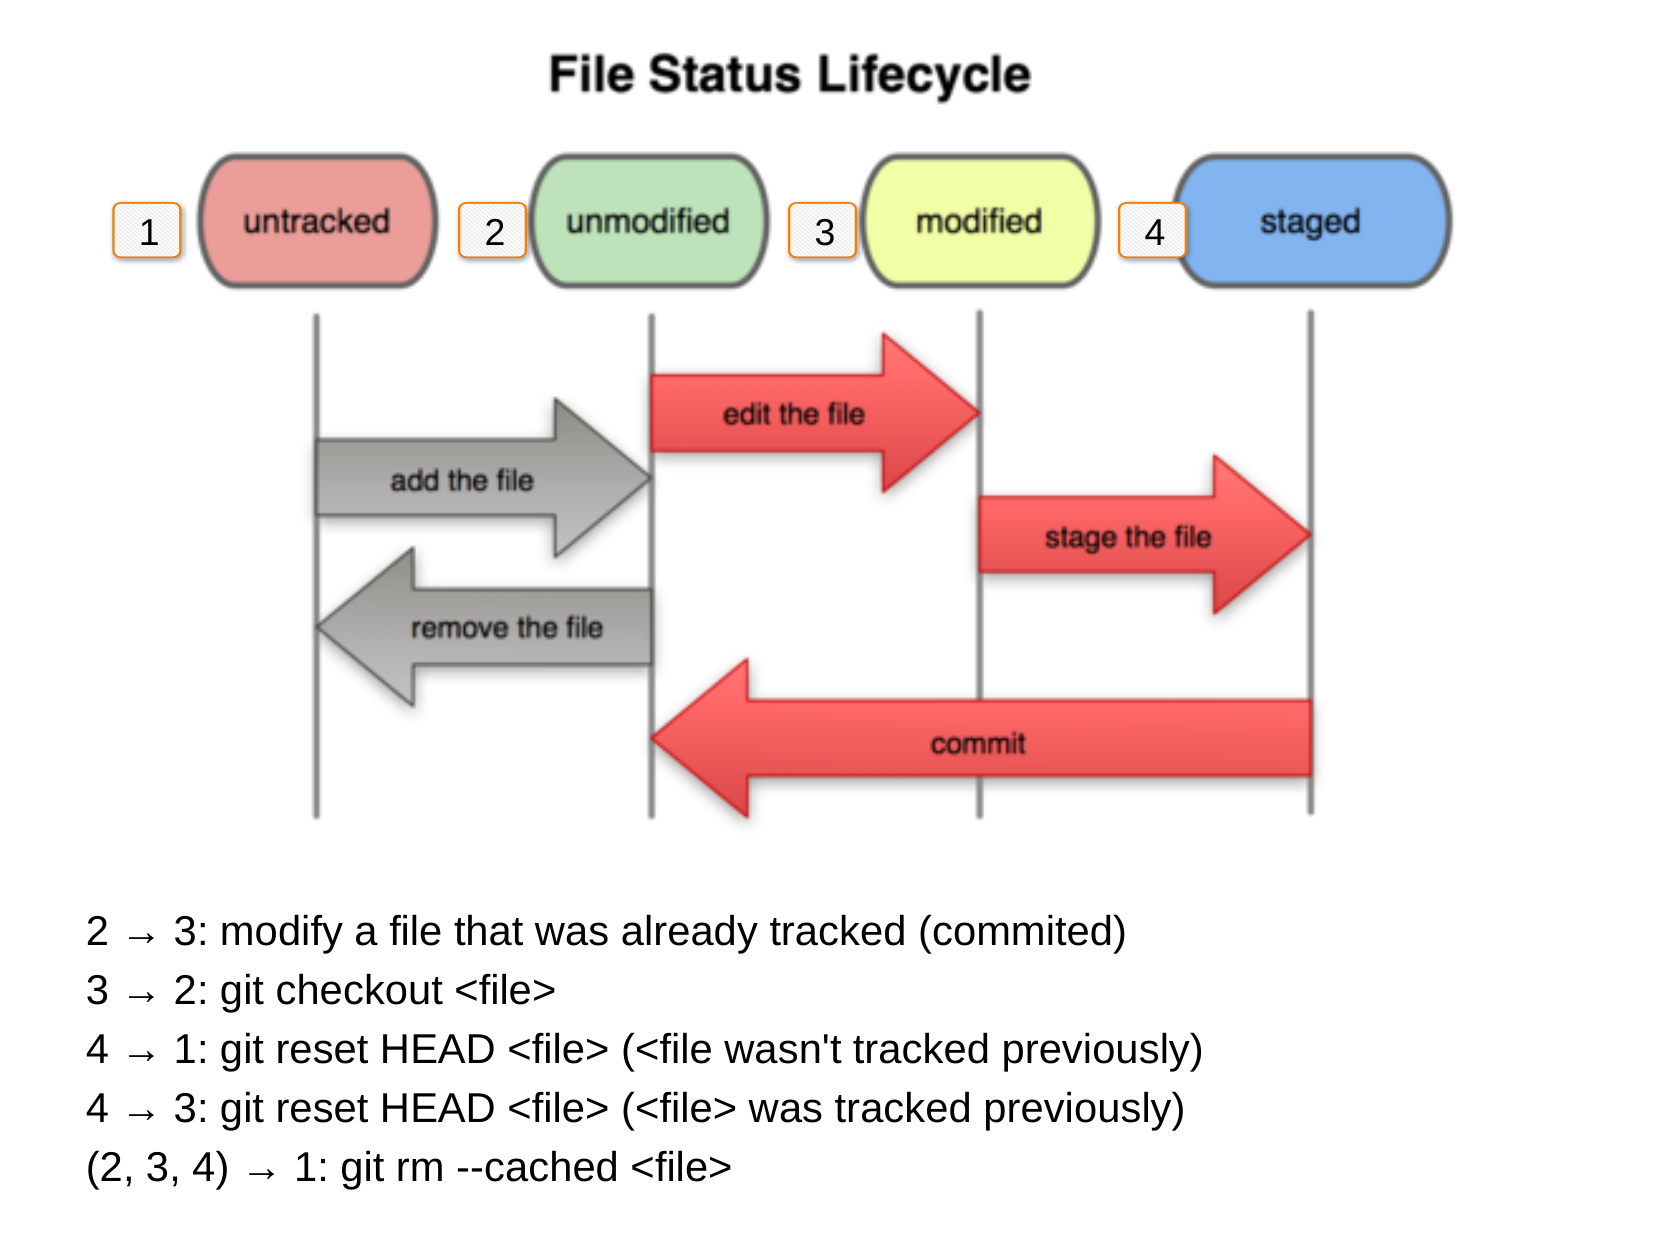

1
2
3
4
# 2 → 3: modify a file that was already tracked (commited)
3 → 2: git checkout <file>
4 → 1: git reset HEAD <file> (<file wasn't tracked previously)
4 → 3: git reset HEAD <file> (<file> was tracked previously)
(2, 3, 4) → 1: git rm --cached <file>